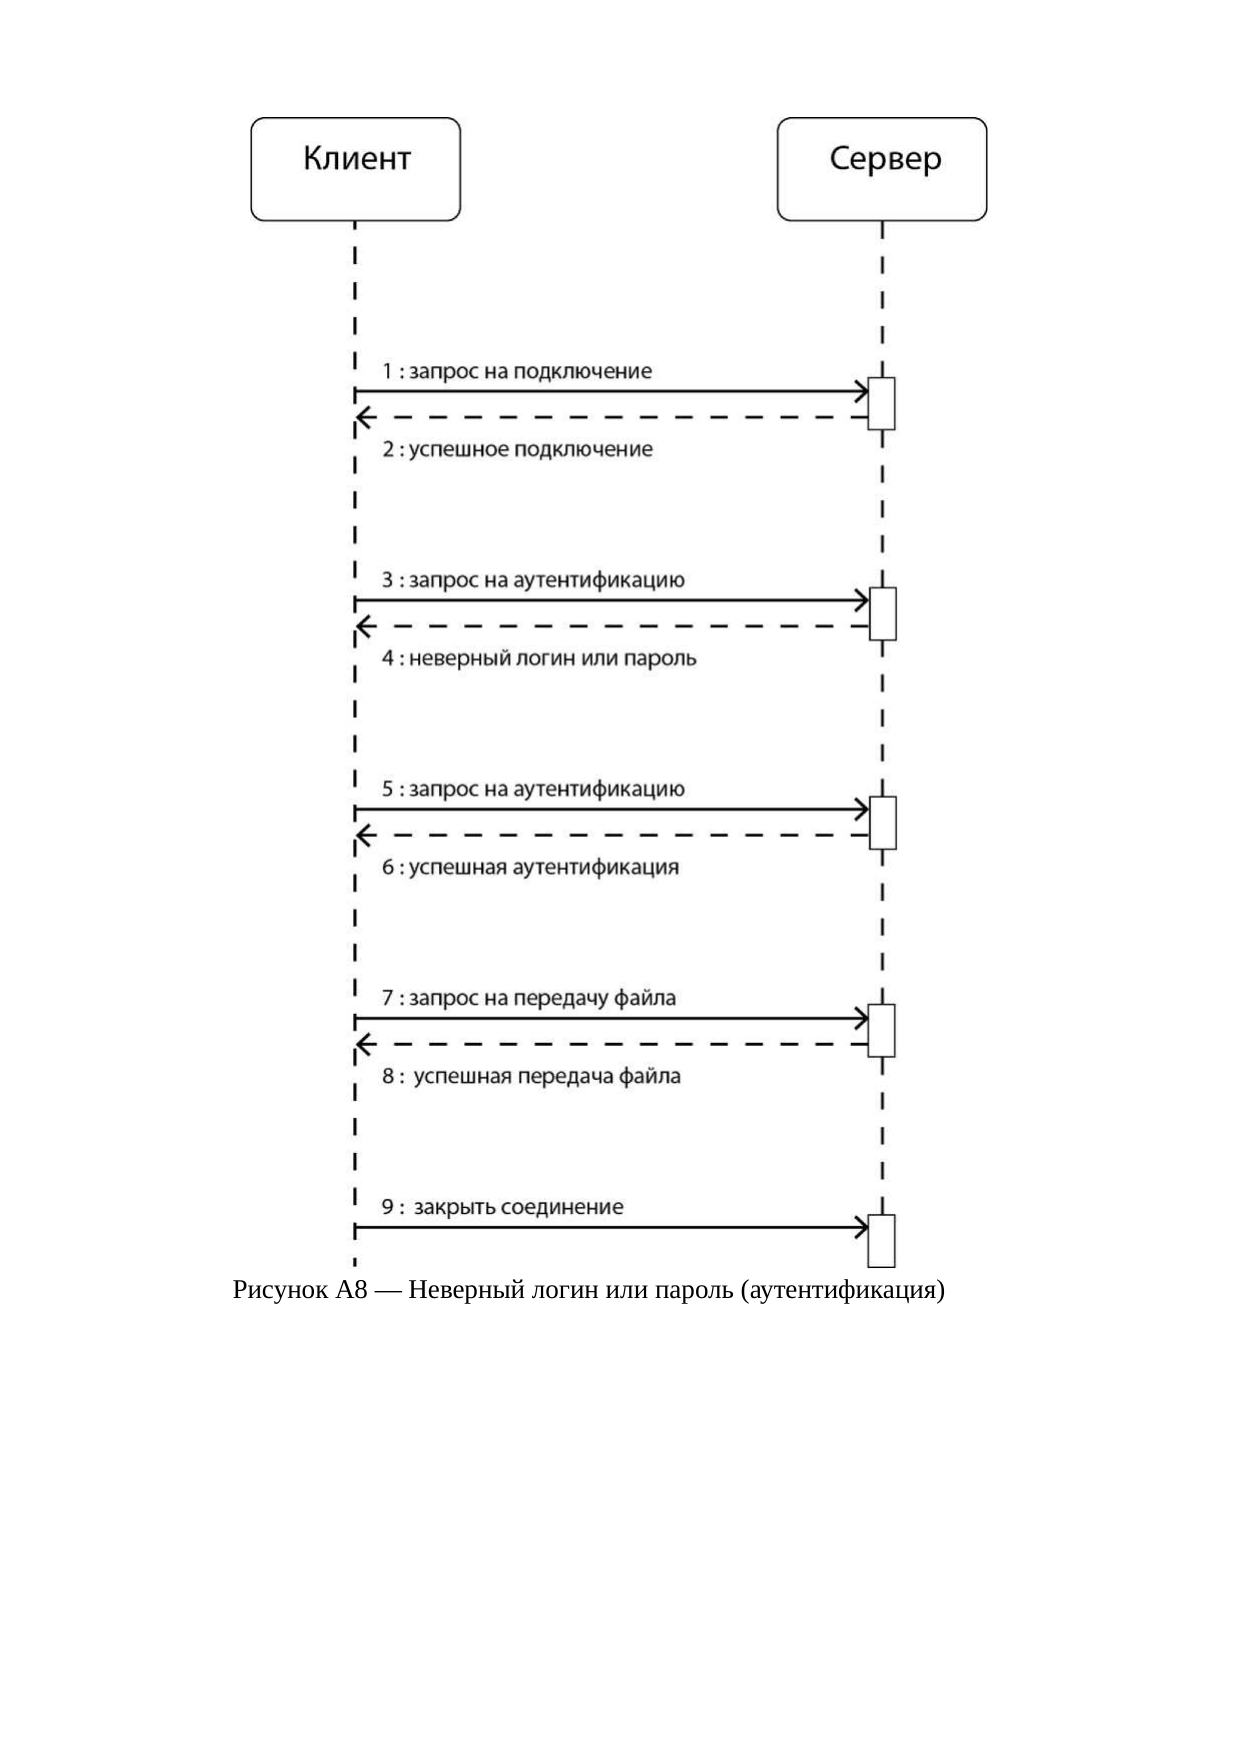

Рисунок А8 — Неверный логин или пароль (аутентификация)